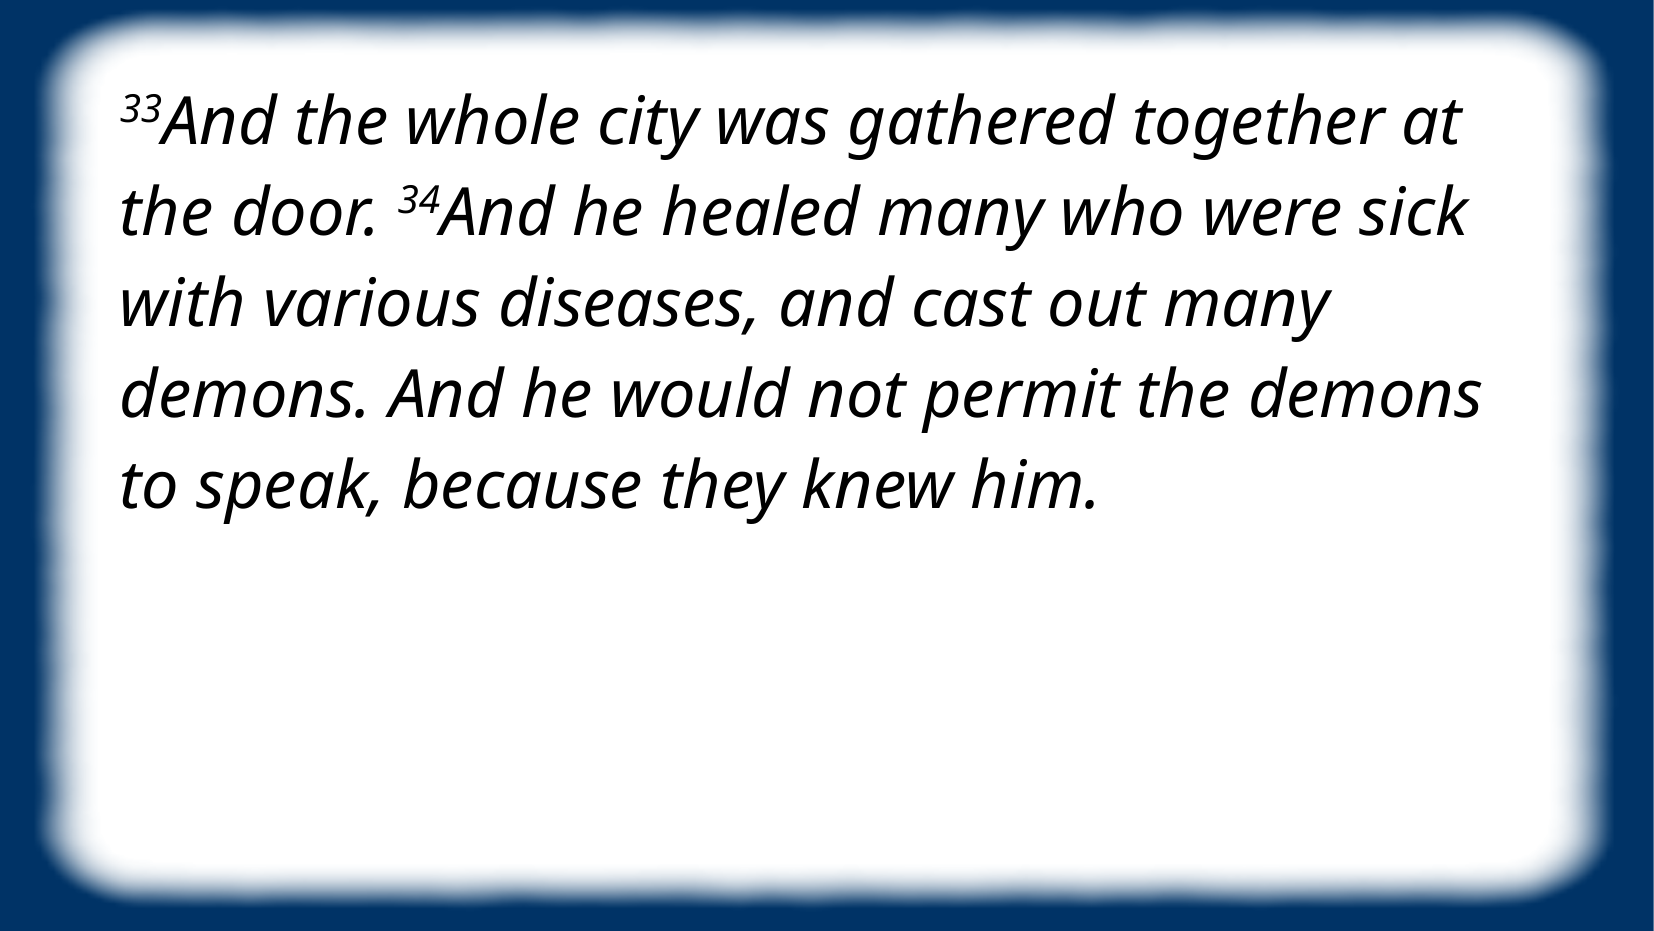

33And the whole city was gathered together at the door. 34And he healed many who were sick with various diseases, and cast out many demons. And he would not permit the demons to speak, because they knew him.